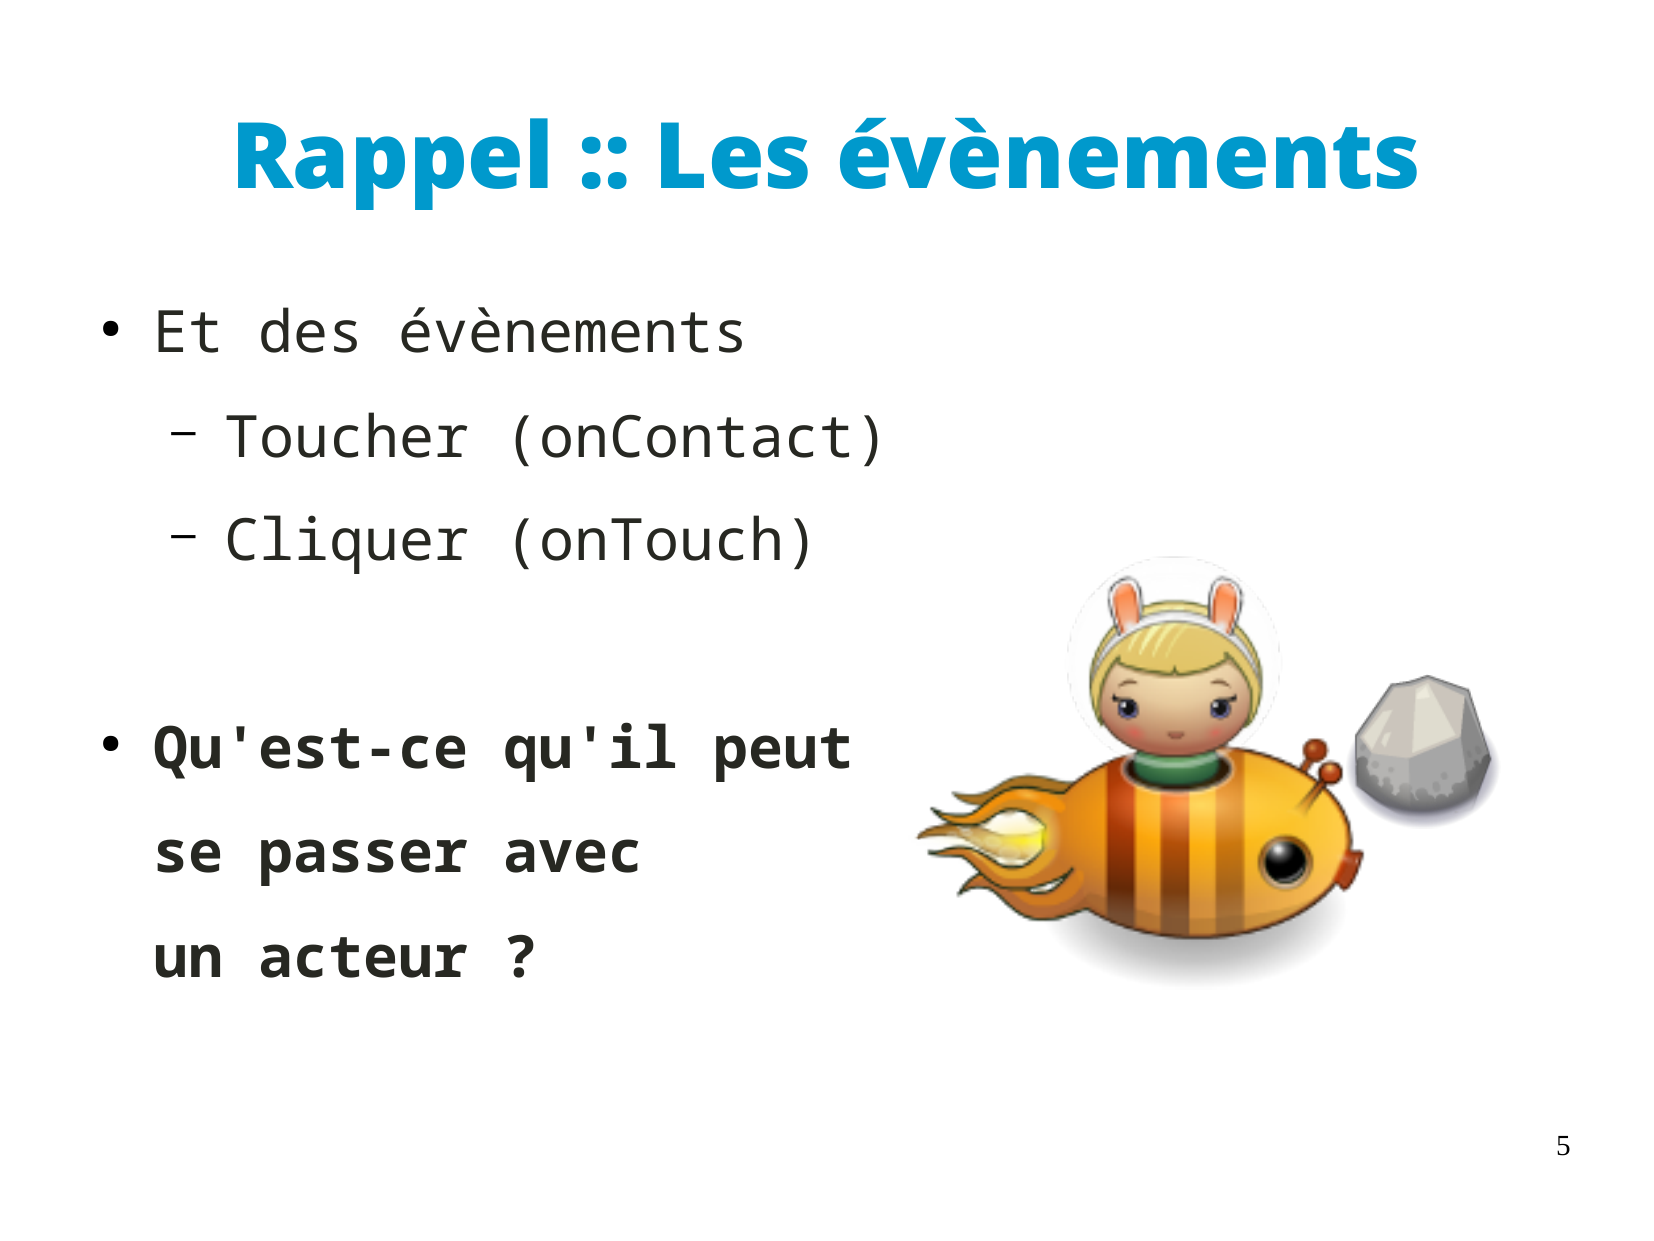

# Rappel :: Les évènements
Et des évènements
Toucher (onContact)
Cliquer (onTouch)
Qu'est-ce qu'il peut
se passer avec
un acteur ?
5